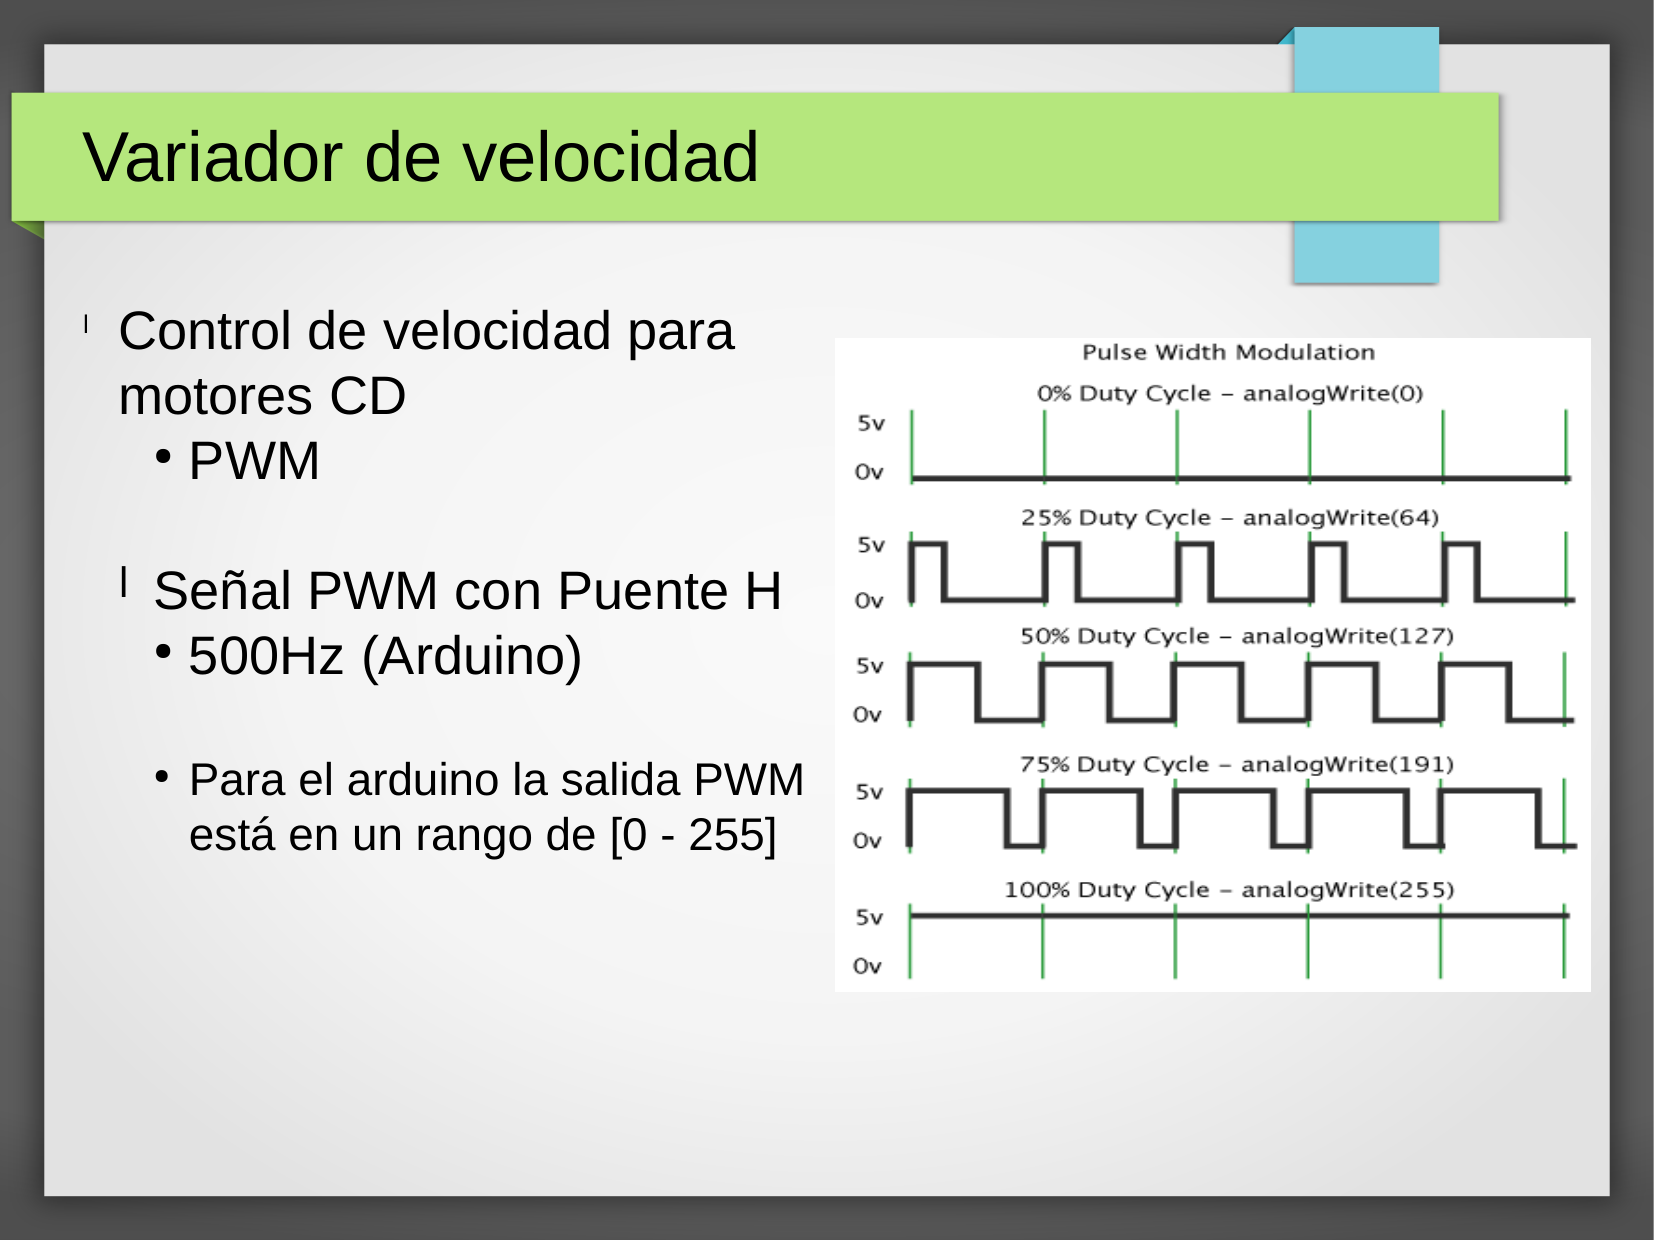

Variador de velocidad
Control de velocidad para motores CD
PWM
Señal PWM con Puente H
500Hz (Arduino)
Para el arduino la salida PWM
está en un rango de [0 - 255]